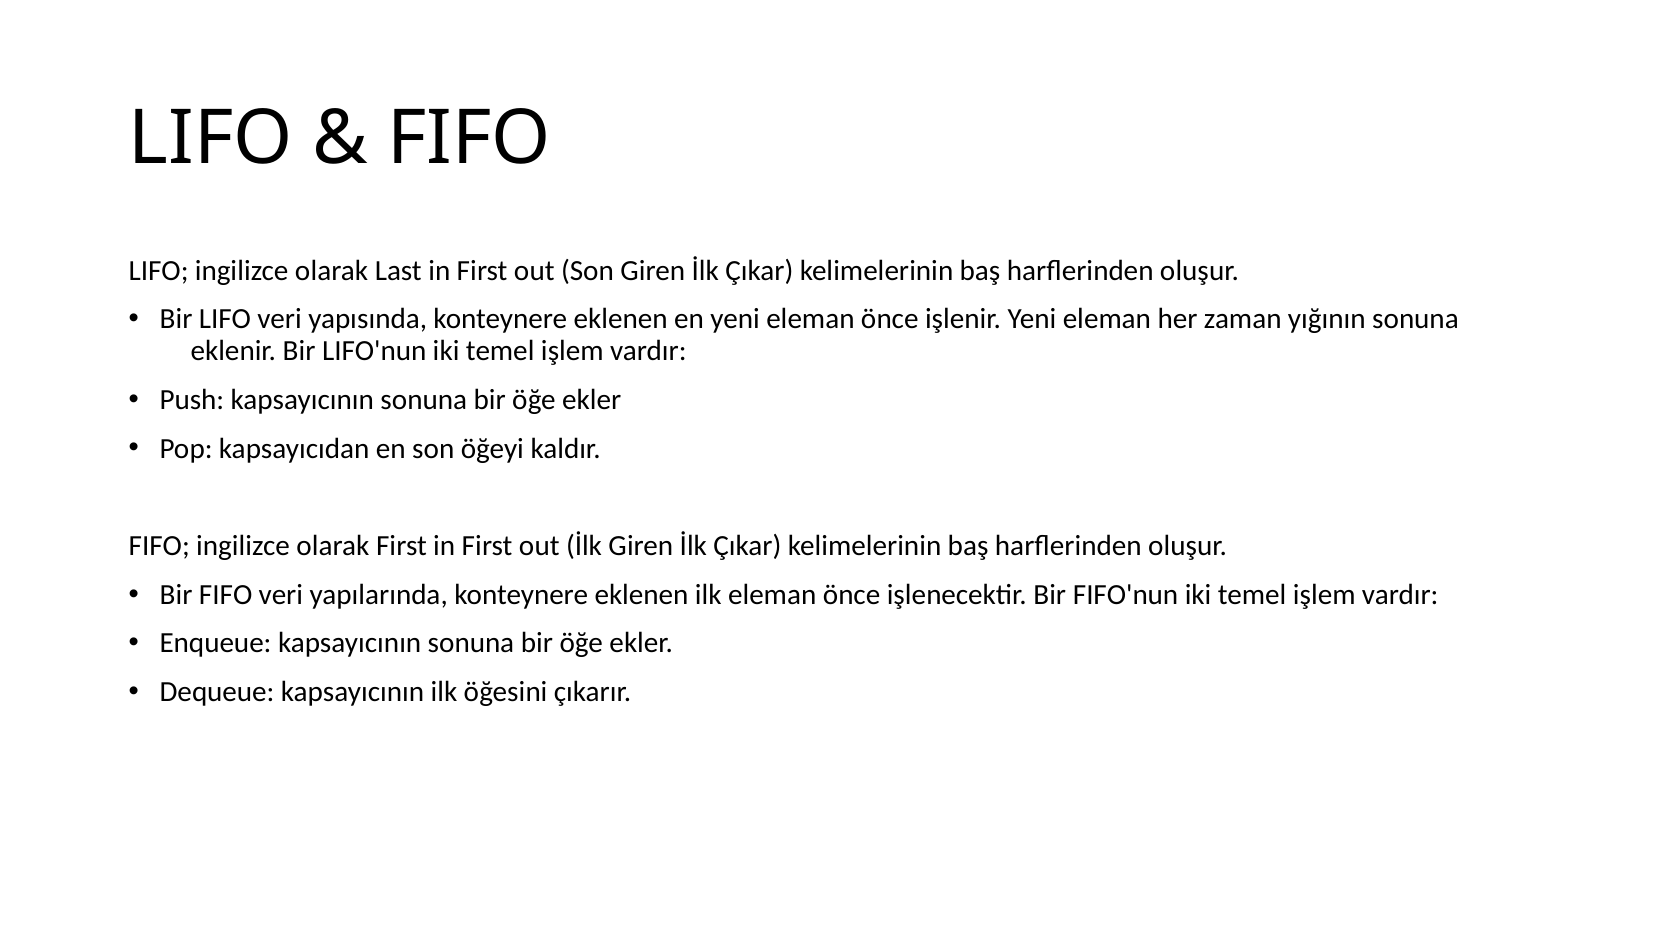

# LIFO & FIFO
LIFO; ingilizce olarak Last in First out (Son Giren İlk Çıkar) kelimelerinin baş harflerinden oluşur.
Bir LIFO veri yapısında, konteynere eklenen en yeni eleman önce işlenir. Yeni eleman her zaman yığının sonuna eklenir. Bir LIFO'nun iki temel işlem vardır:
Push: kapsayıcının sonuna bir öğe ekler
Pop: kapsayıcıdan en son öğeyi kaldır.
FIFO; ingilizce olarak First in First out (İlk Giren İlk Çıkar) kelimelerinin baş harflerinden oluşur.
Bir FIFO veri yapılarında, konteynere eklenen ilk eleman önce işlenecektir. Bir FIFO'nun iki temel işlem vardır:
Enqueue: kapsayıcının sonuna bir öğe ekler.
Dequeue: kapsayıcının ilk öğesini çıkarır.